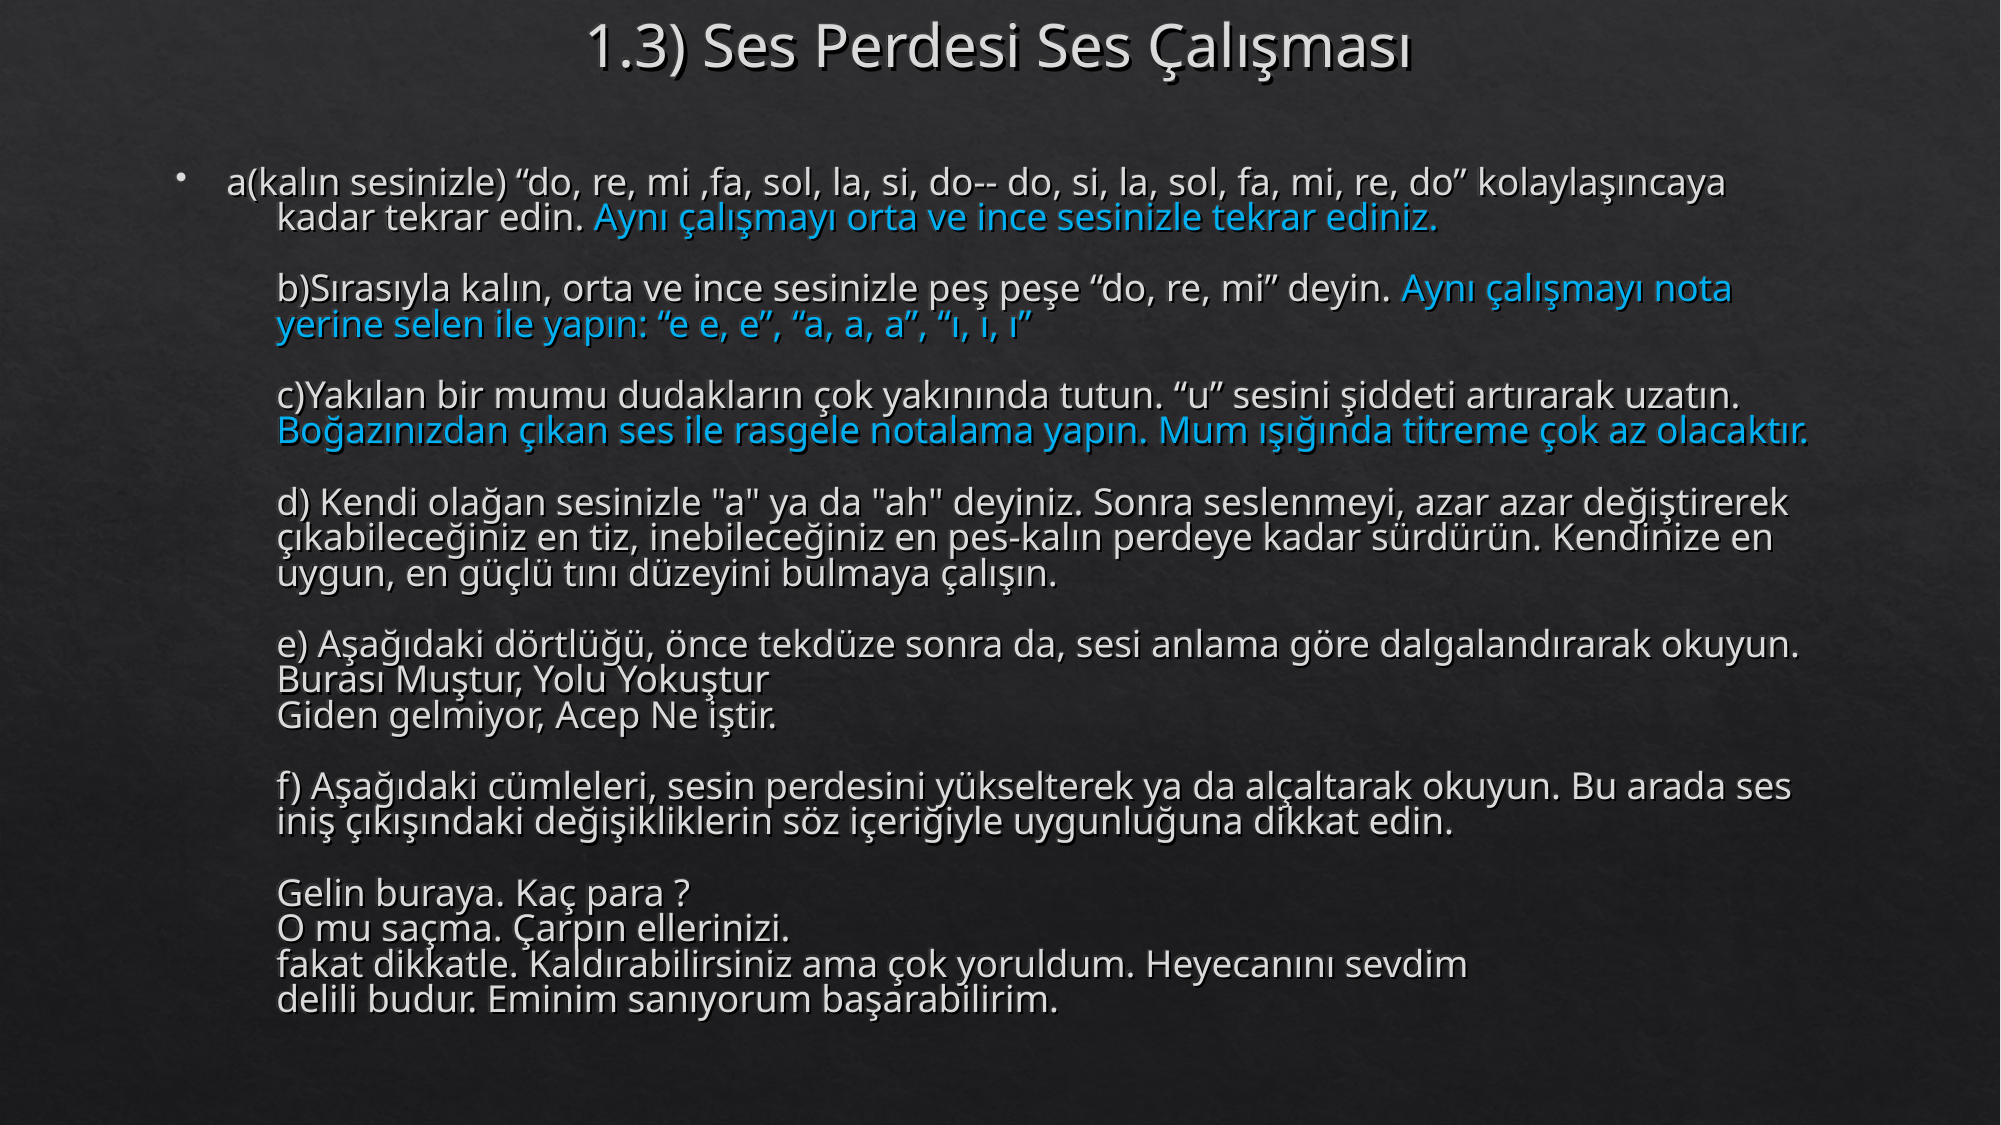

# 1.3) Ses Perdesi Ses Çalışması
a(kalın sesinizle) “do, re, mi ,fa, sol, la, si, do-- do, si, la, sol, fa, mi, re, do” kolaylaşıncaya kadar tekrar edin. Aynı çalışmayı orta ve ince sesinizle tekrar ediniz.
b)Sırasıyla kalın, orta ve ince sesinizle peş peşe “do, re, mi” deyin. Aynı çalışmayı nota yerine selen ile yapın: “e e, e”, “a, a, a”, “ı, ı, ı”
c)Yakılan bir mumu dudakların çok yakınında tutun. “u” sesini şiddeti artırarak uzatın. Boğazınızdan çıkan ses ile rasgele notalama yapın. Mum ışığında titreme çok az olacaktır. 
d) Kendi olağan sesinizle "a" ya da "ah" deyiniz. Sonra seslenmeyi, azar azar değiştirerek çıkabileceğiniz en tiz, inebileceğiniz en pes-kalın perdeye kadar sürdürün. Kendinize en uygun, en güçlü tını düzeyini bulmaya çalışın.
e) Aşağıdaki dörtlüğü, önce tekdüze sonra da, sesi anlama göre dalgalandırarak okuyun.
Burası Muştur, Yolu Yokuştur
Giden gelmiyor, Acep Ne iştir.
f) Aşağıdaki cümleleri, sesin perdesini yükselterek ya da alçaltarak okuyun. Bu arada ses iniş çıkışındaki değişikliklerin söz içeriğiyle uygunluğuna dikkat edin.
Gelin buraya. Kaç para ?
O mu saçma. Çarpın ellerinizi.
fakat dikkatle. Kaldırabilirsiniz ama çok yoruldum. Heyecanını sevdim
delili budur. Eminim sanıyorum başarabilirim.